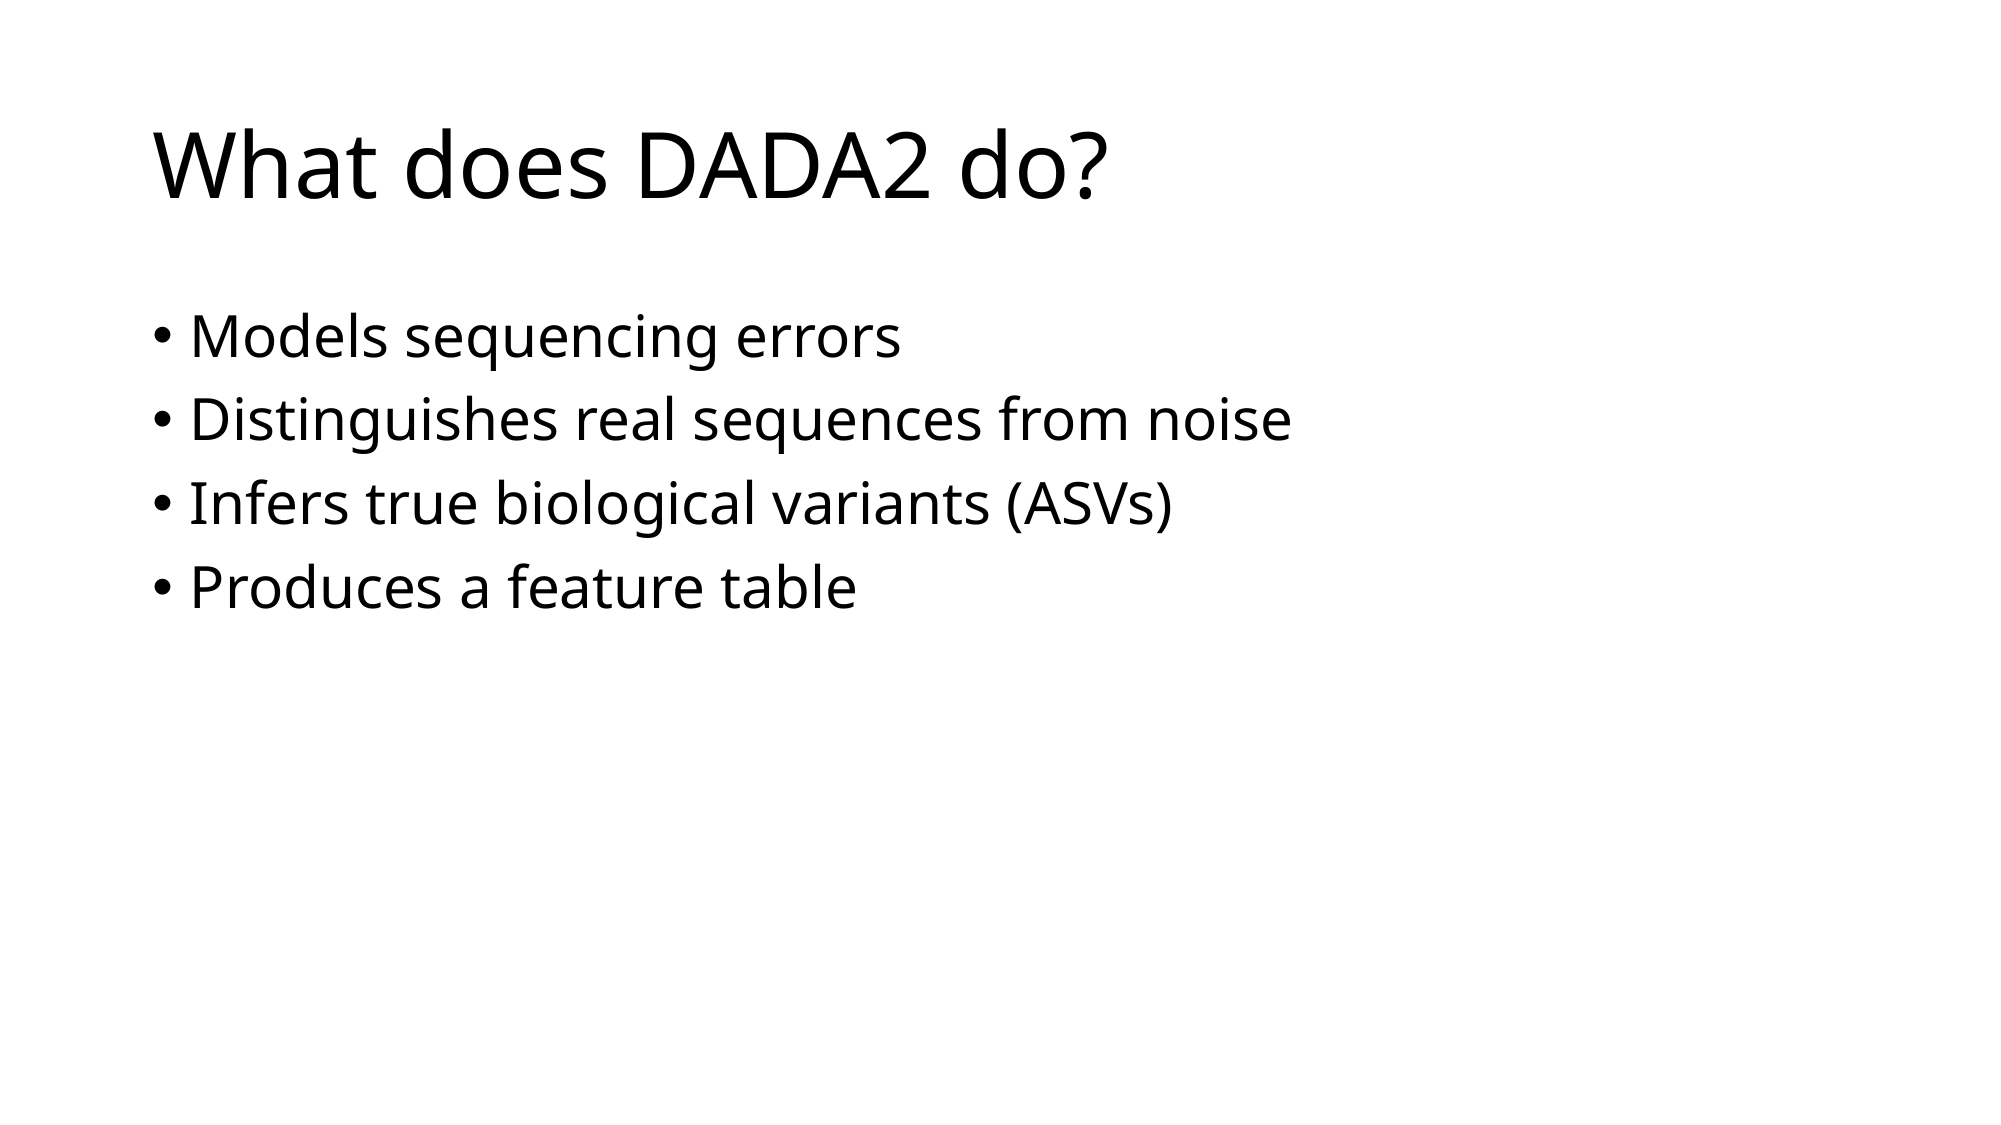

# What does DADA2 do?
Models sequencing errors
Distinguishes real sequences from noise
Infers true biological variants (ASVs)
Produces a feature table